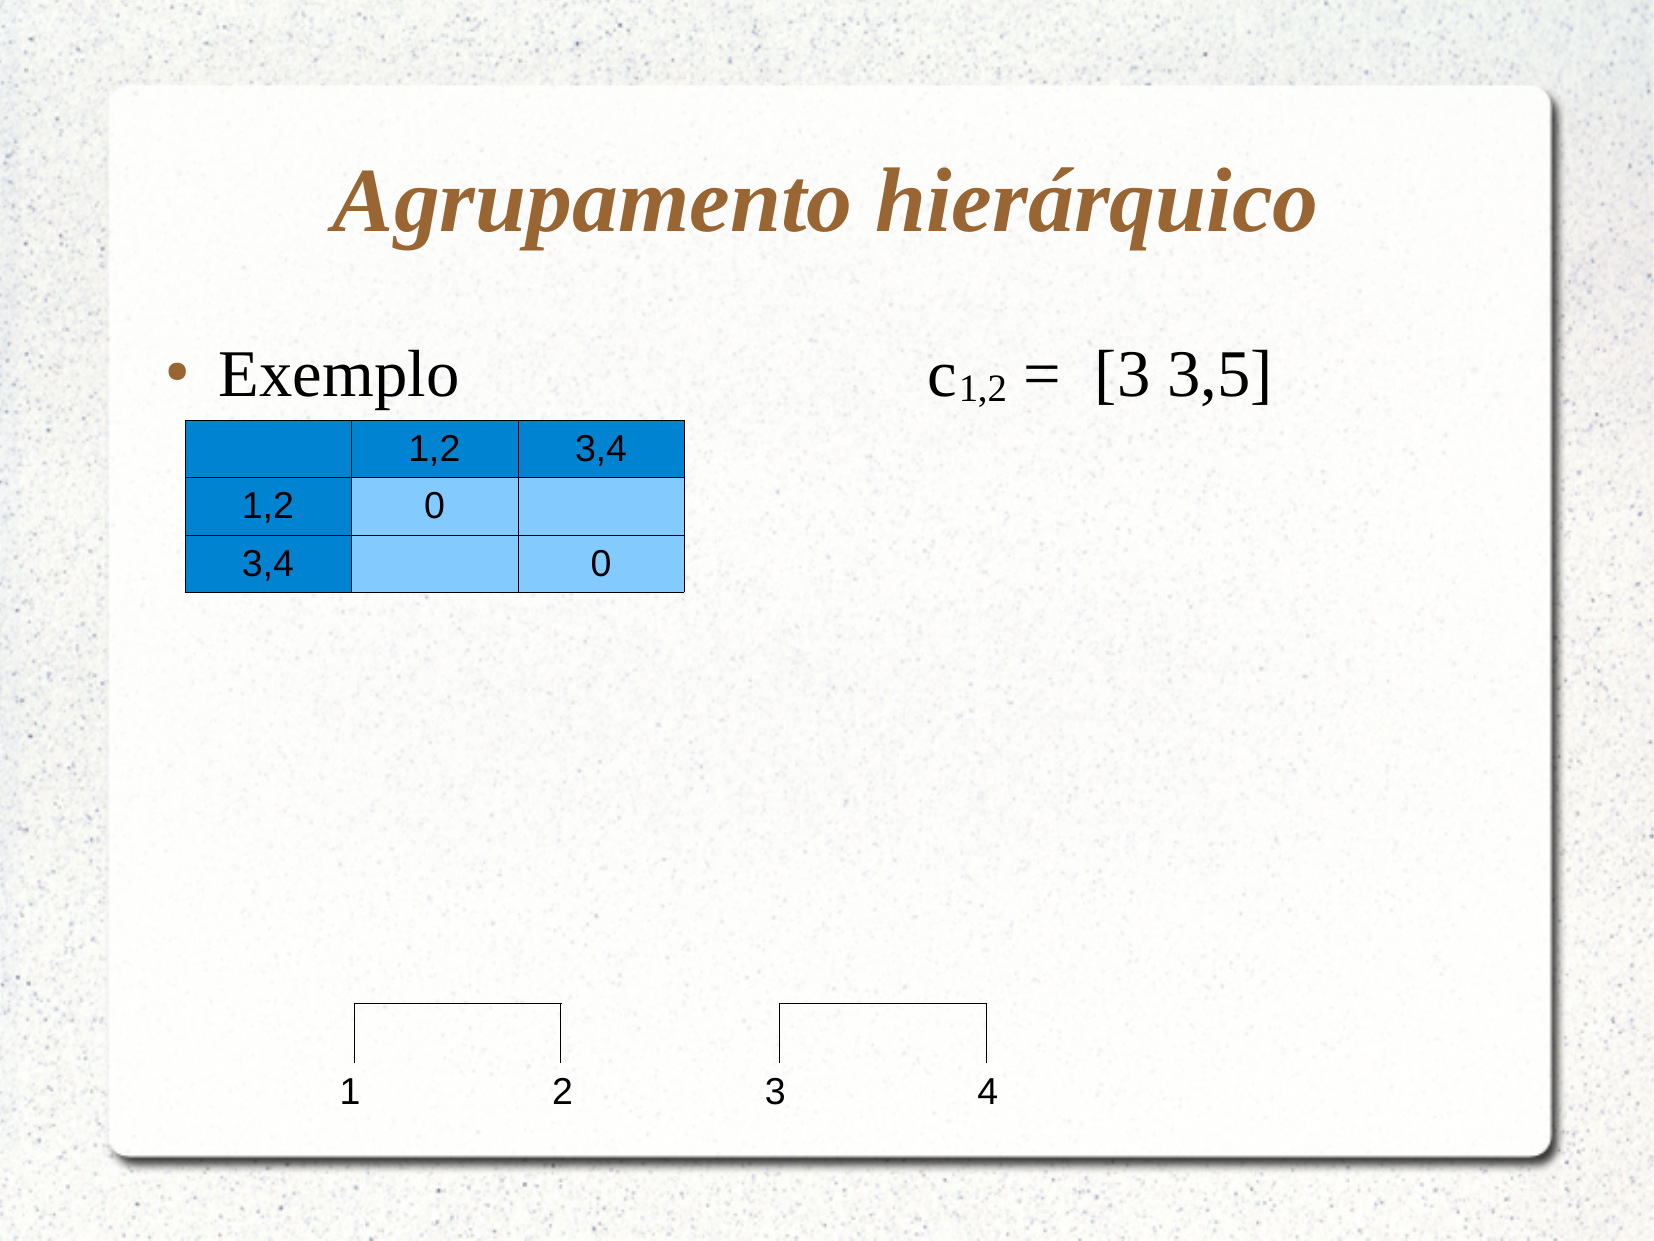

# Agrupamento hierárquico
Exemplo c1,2 = [3 3,5]
| | 1,2 | 3,4 |
| --- | --- | --- |
| 1,2 | 0 | |
| 3,4 | | 0 |
3
4
1
2